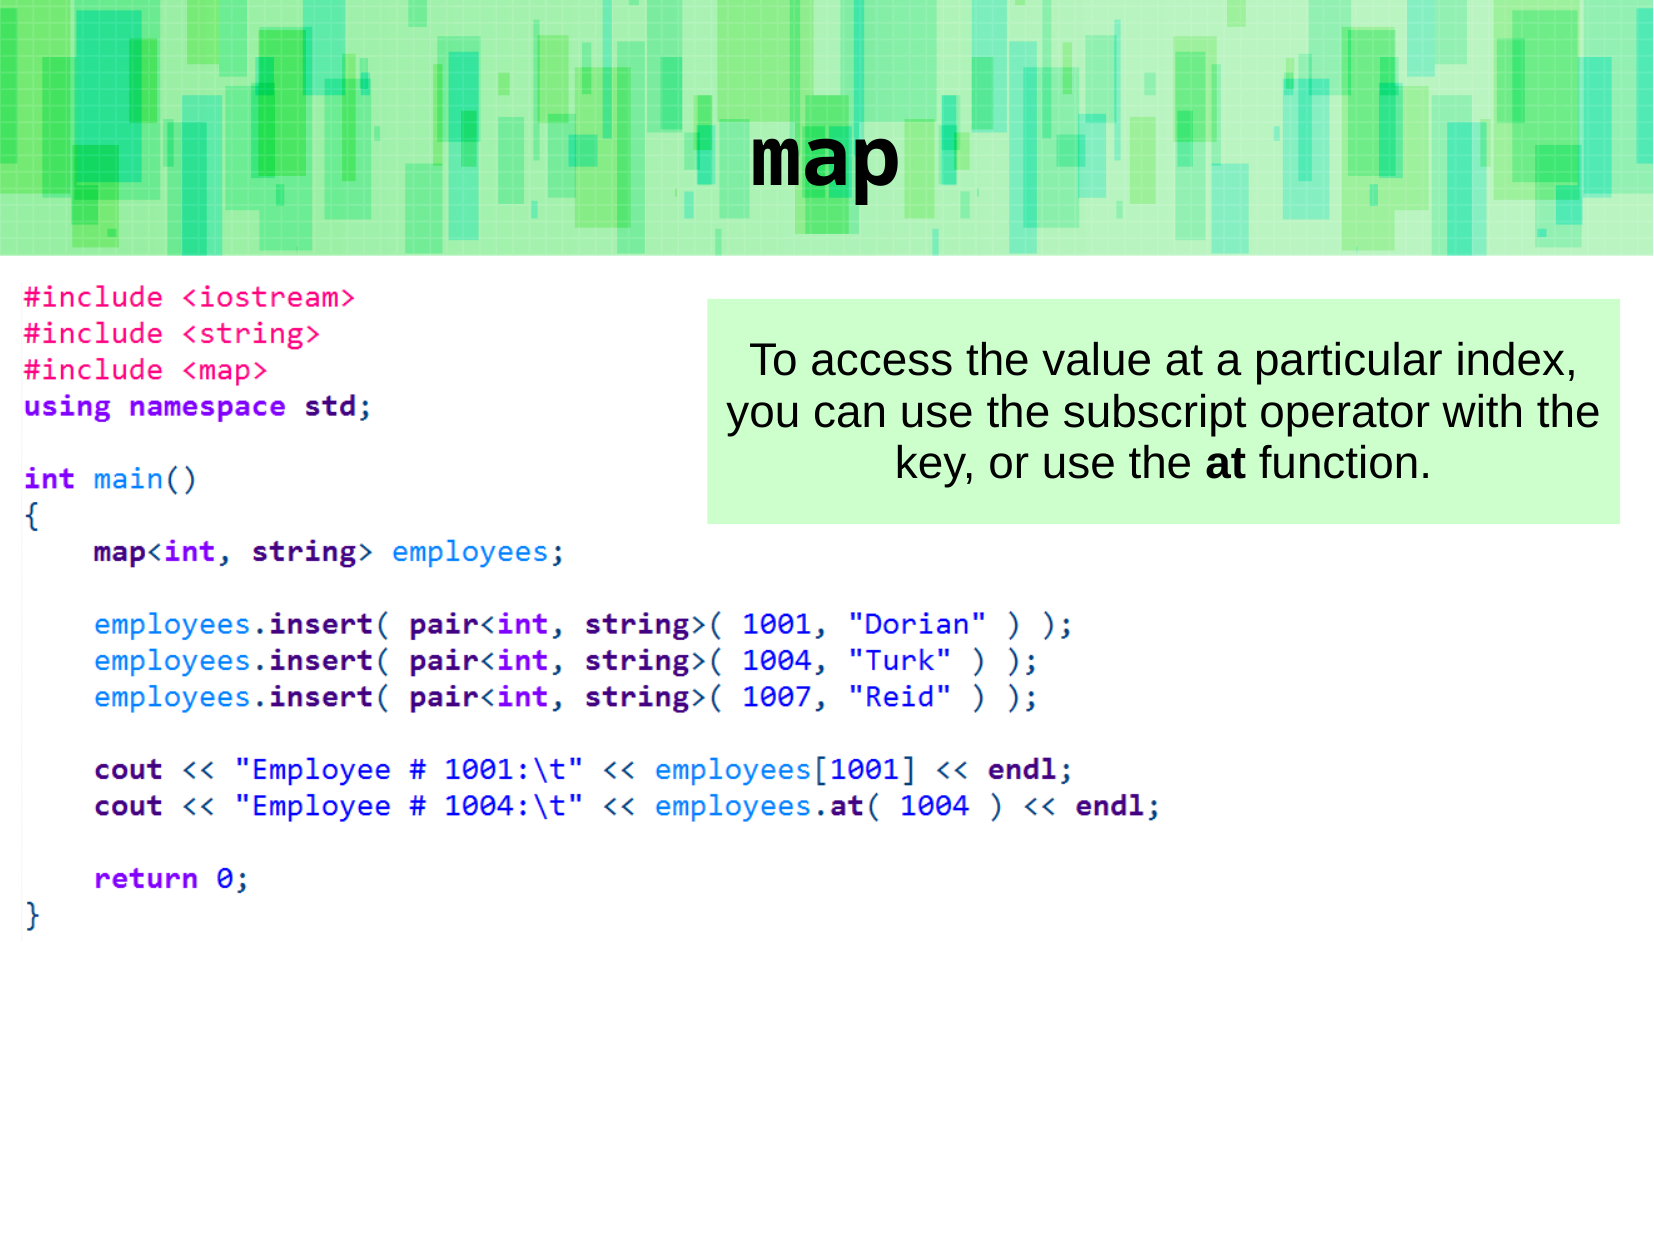

# map
To access the value at a particular index, you can use the subscript operator with the key, or use the at function.